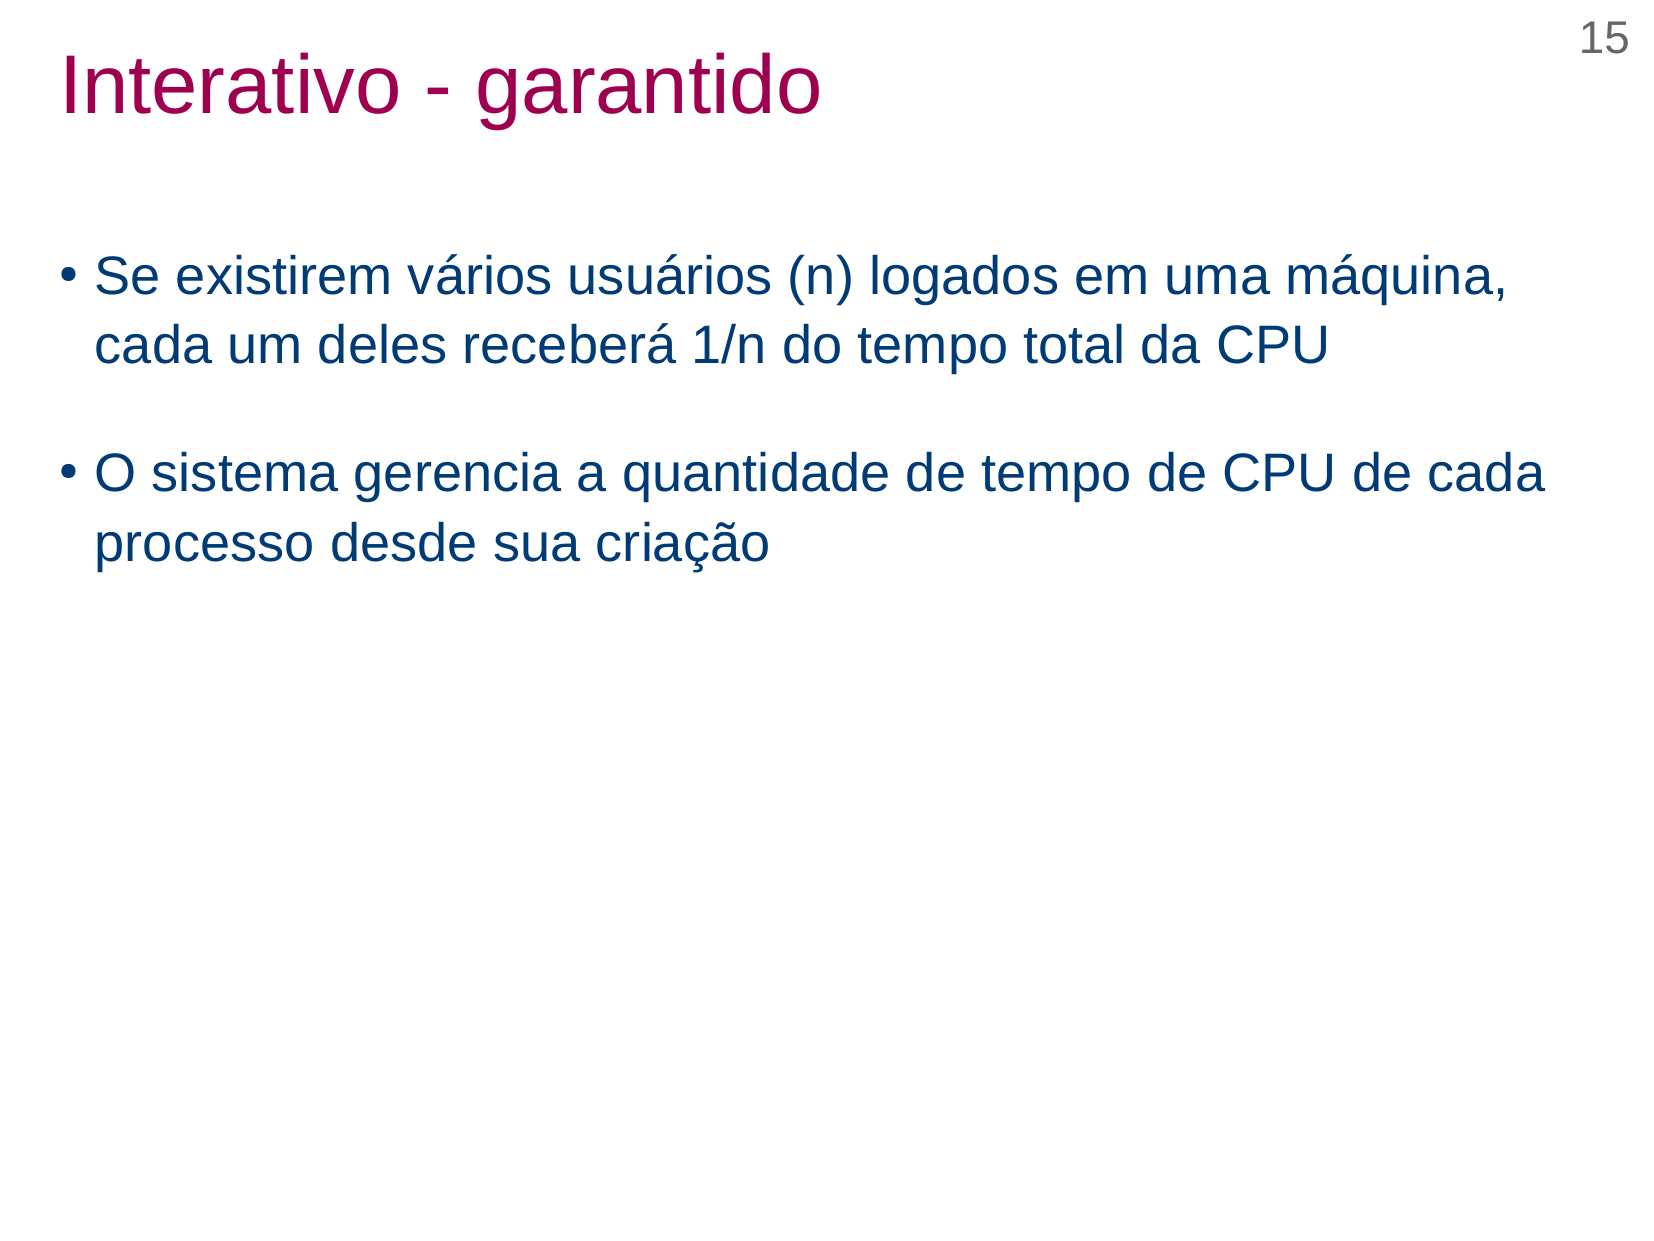

15
# Interativo - garantido
Se existirem vários usuários (n) logados em uma máquina, cada um deles receberá 1/n do tempo total da CPU
O sistema gerencia a quantidade de tempo de CPU de cada processo desde sua criação